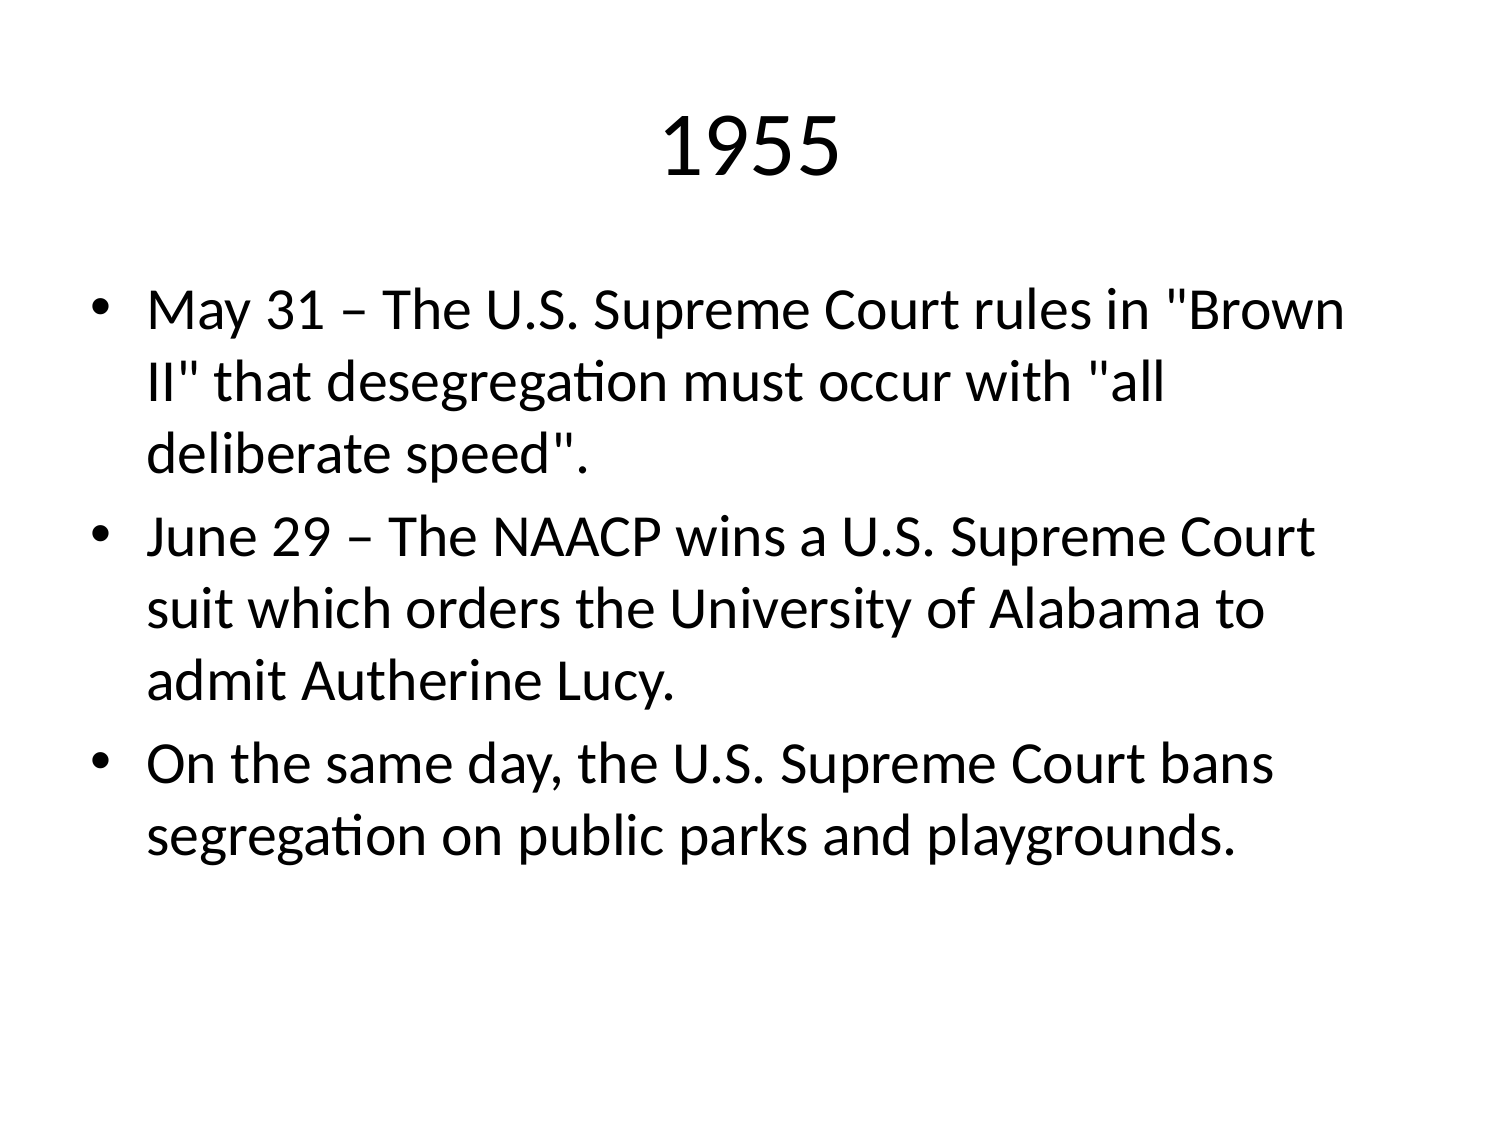

# 1955
May 31 – The U.S. Supreme Court rules in "Brown II" that desegregation must occur with "all deliberate speed".
June 29 – The NAACP wins a U.S. Supreme Court suit which orders the University of Alabama to admit Autherine Lucy.
On the same day, the U.S. Supreme Court bans segregation on public parks and playgrounds.